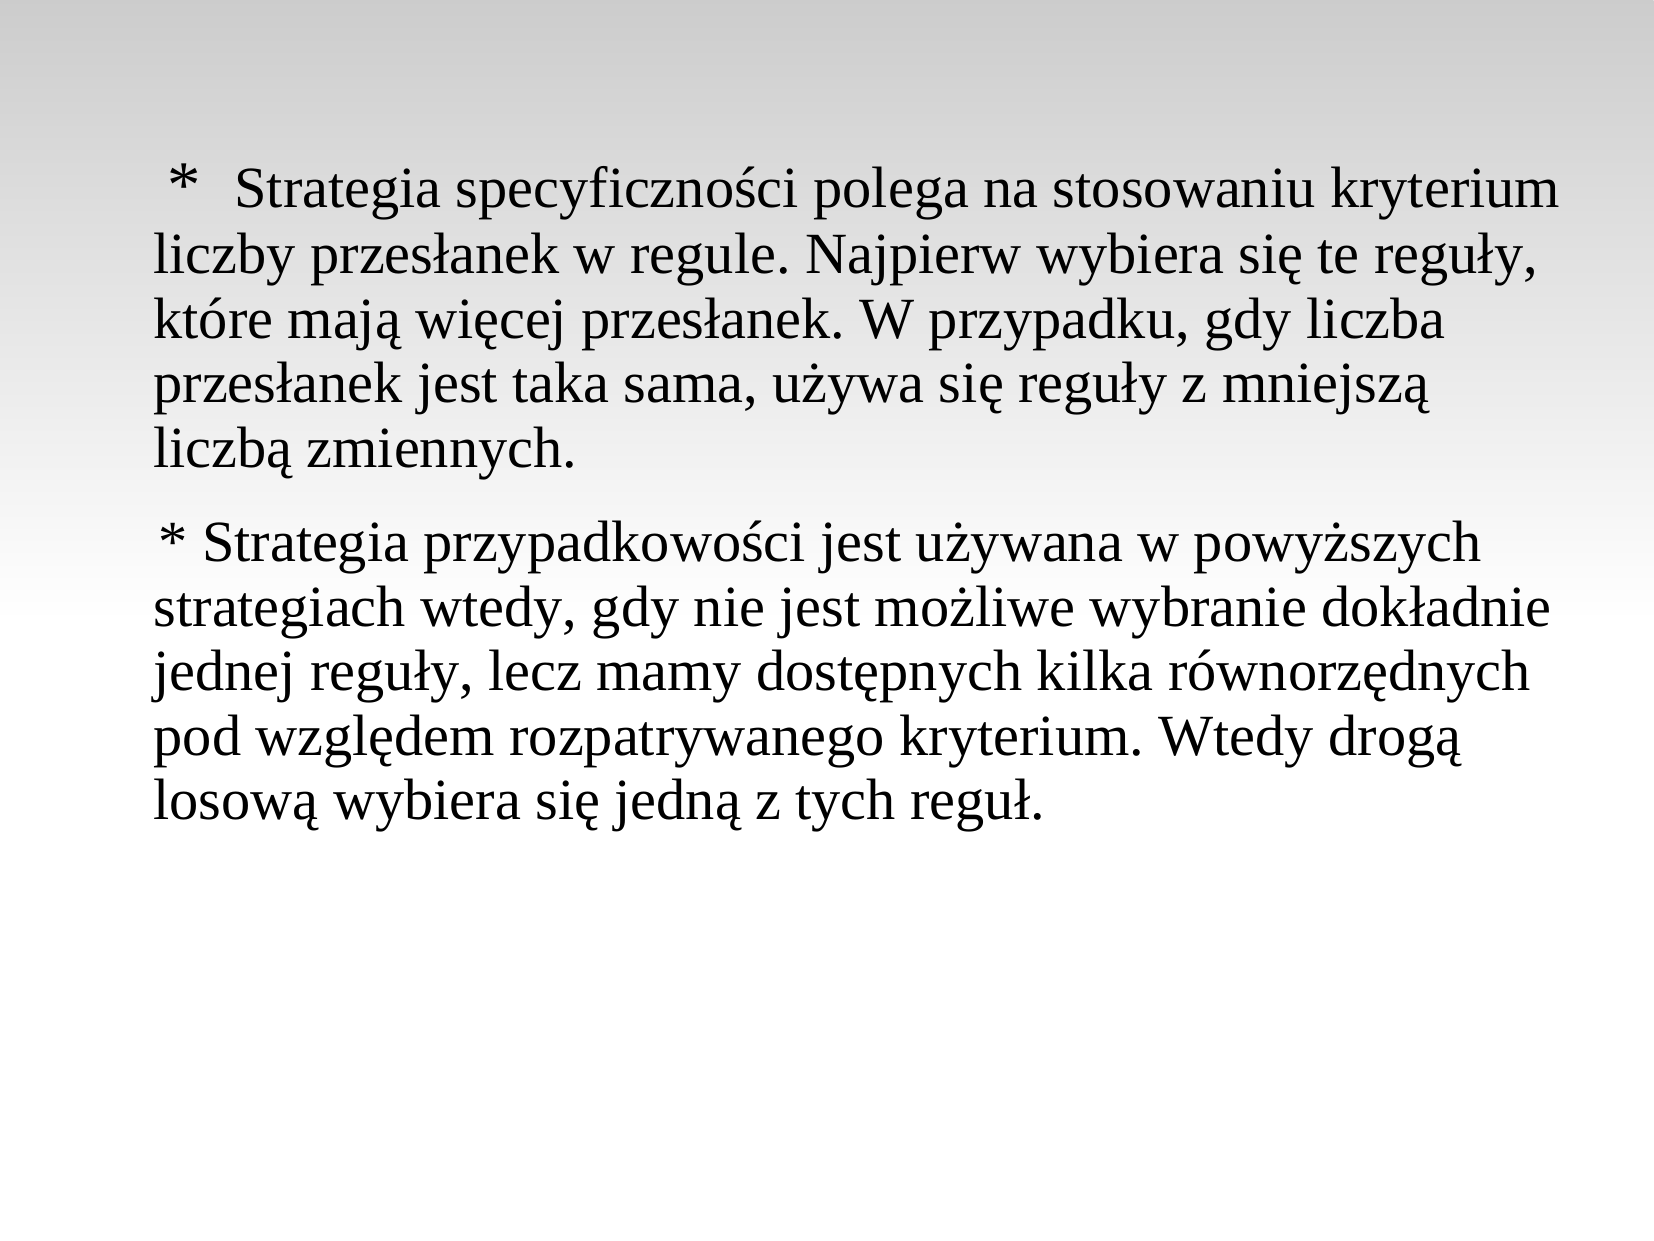

#
 * Strategia specyficzności polega na stosowaniu kryterium liczby przesłanek w regule. Najpierw wybiera się te reguły, które mają więcej przesłanek. W przypadku, gdy liczba przesłanek jest taka sama, używa się reguły z mniejszą liczbą zmiennych.
 * Strategia przypadkowości jest używana w powyższych strategiach wtedy, gdy nie jest możliwe wybranie dokładnie jednej reguły, lecz mamy dostępnych kilka równorzędnych pod względem rozpatrywanego kryterium. Wtedy drogą losową wybiera się jedną z tych reguł.